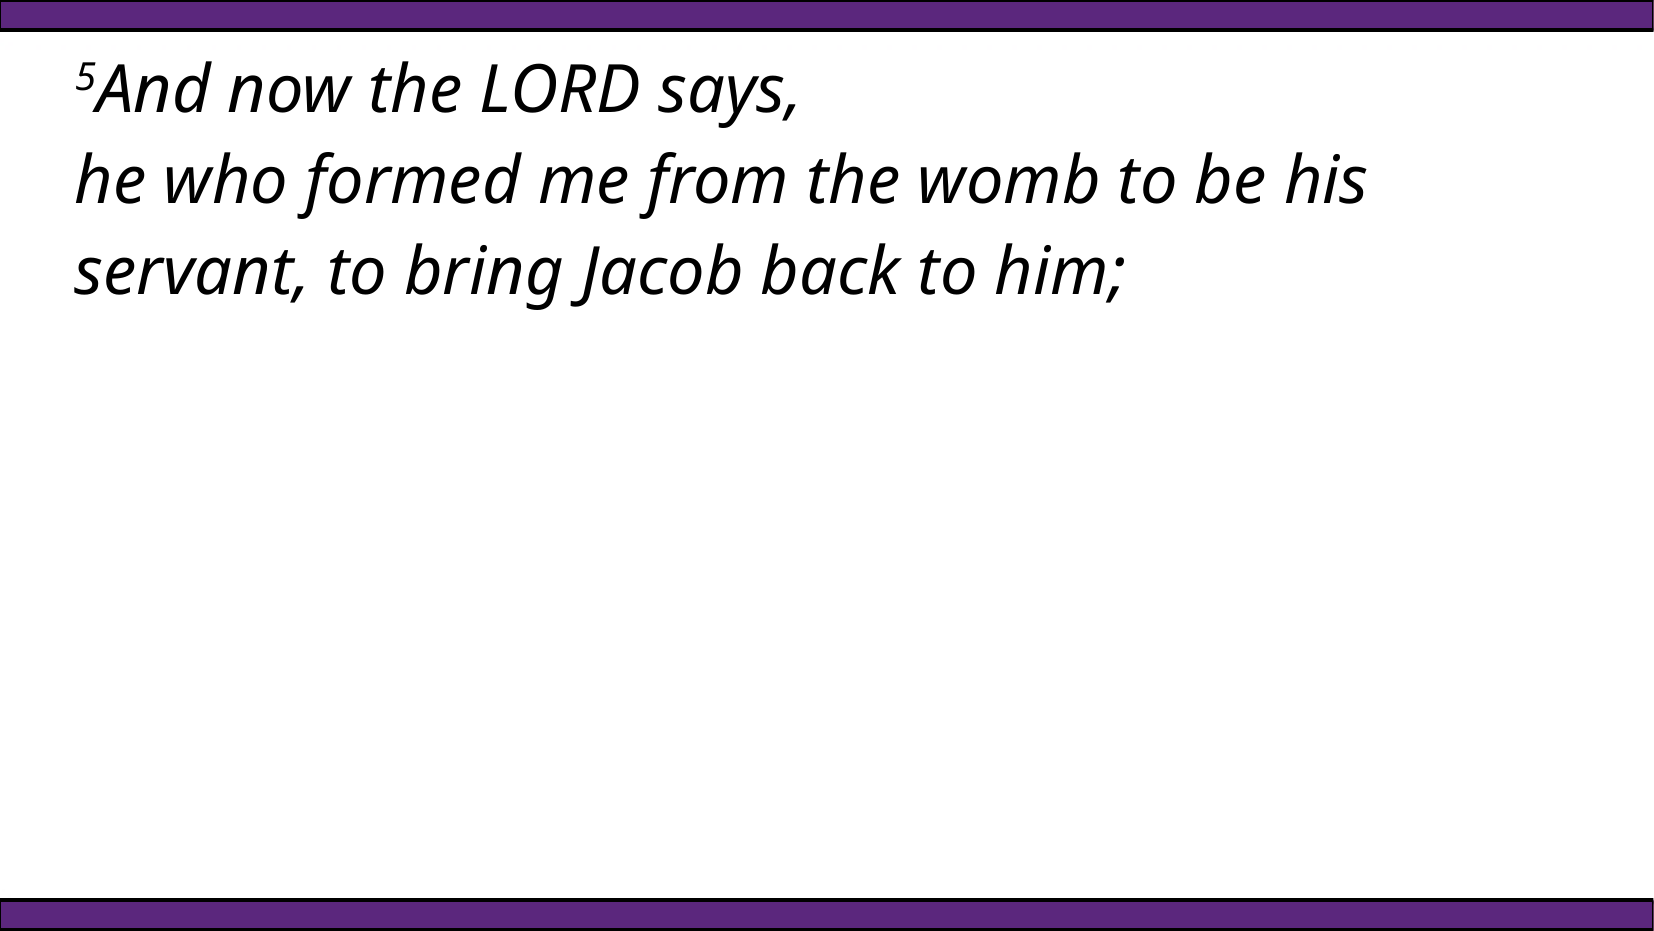

5And now the LORD says,
he who formed me from the womb to be his servant, to bring Jacob back to him;